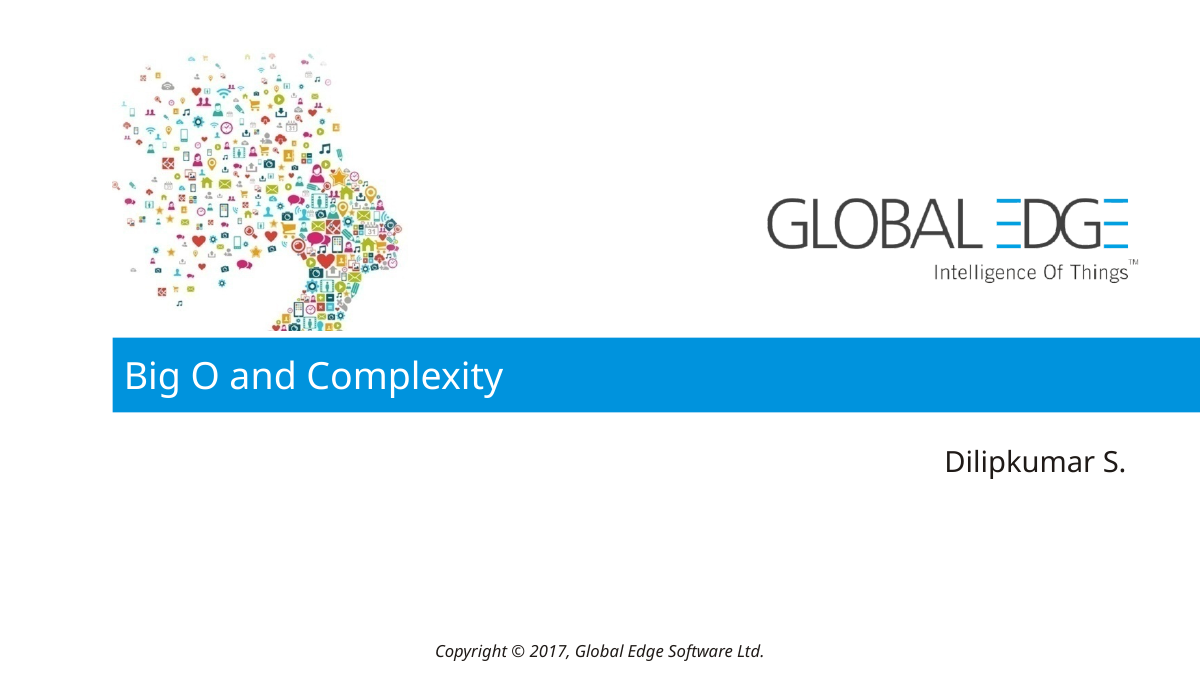

# Big O and Complexity
Dilipkumar S.